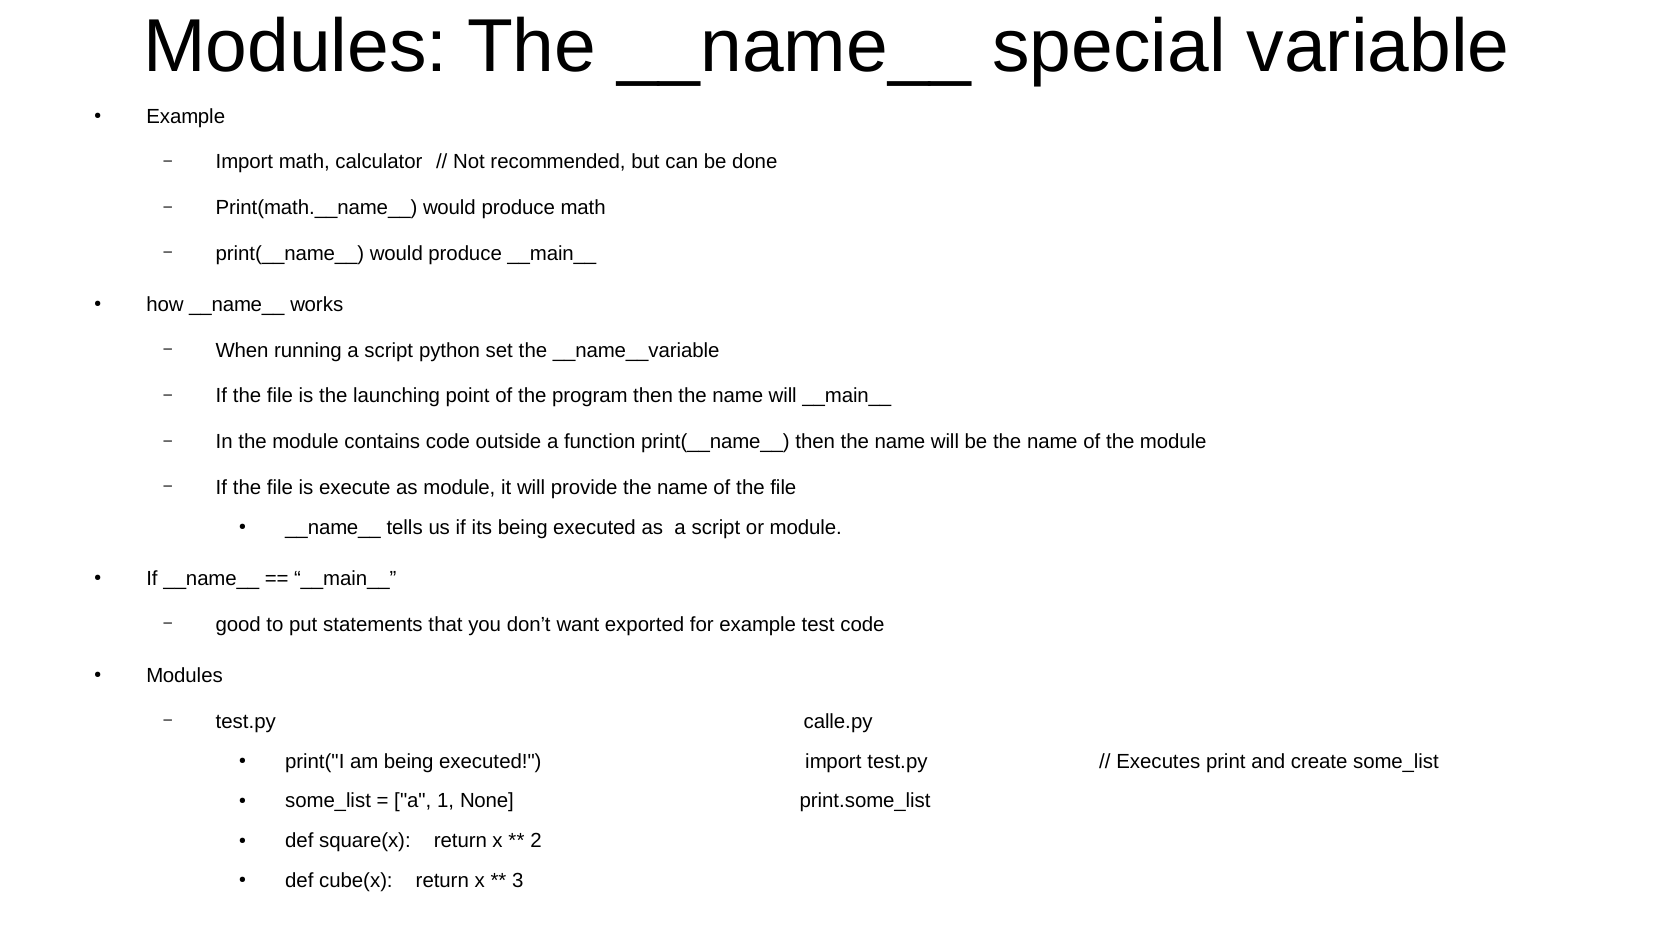

# Modules: The __name__ special variable
Example
Import math, calculator			// Not recommended, but can be done
Print(math.__name__) would produce math
print(__name__) would produce __main__
how __name__ works
When running a script python set the __name__variable
If the file is the launching point of the program then the name will __main__
In the module contains code outside a function print(__name__) then the name will be the name of the module
If the file is execute as module, it will provide the name of the file
__name__ tells us if its being executed as a script or module.
If __name__ == “__main__”
good to put statements that you don’t want exported for example test code
Modules
test.py								 	 	 	 	 	 	 	calle.py
print("I am being executed!")						 	 	 	 import test.py					 	 	 // Executes print and create some_list
some_list = ["a", 1, None]				 	 	 	print.some_list
def square(x): return x ** 2
def cube(x): return x ** 3